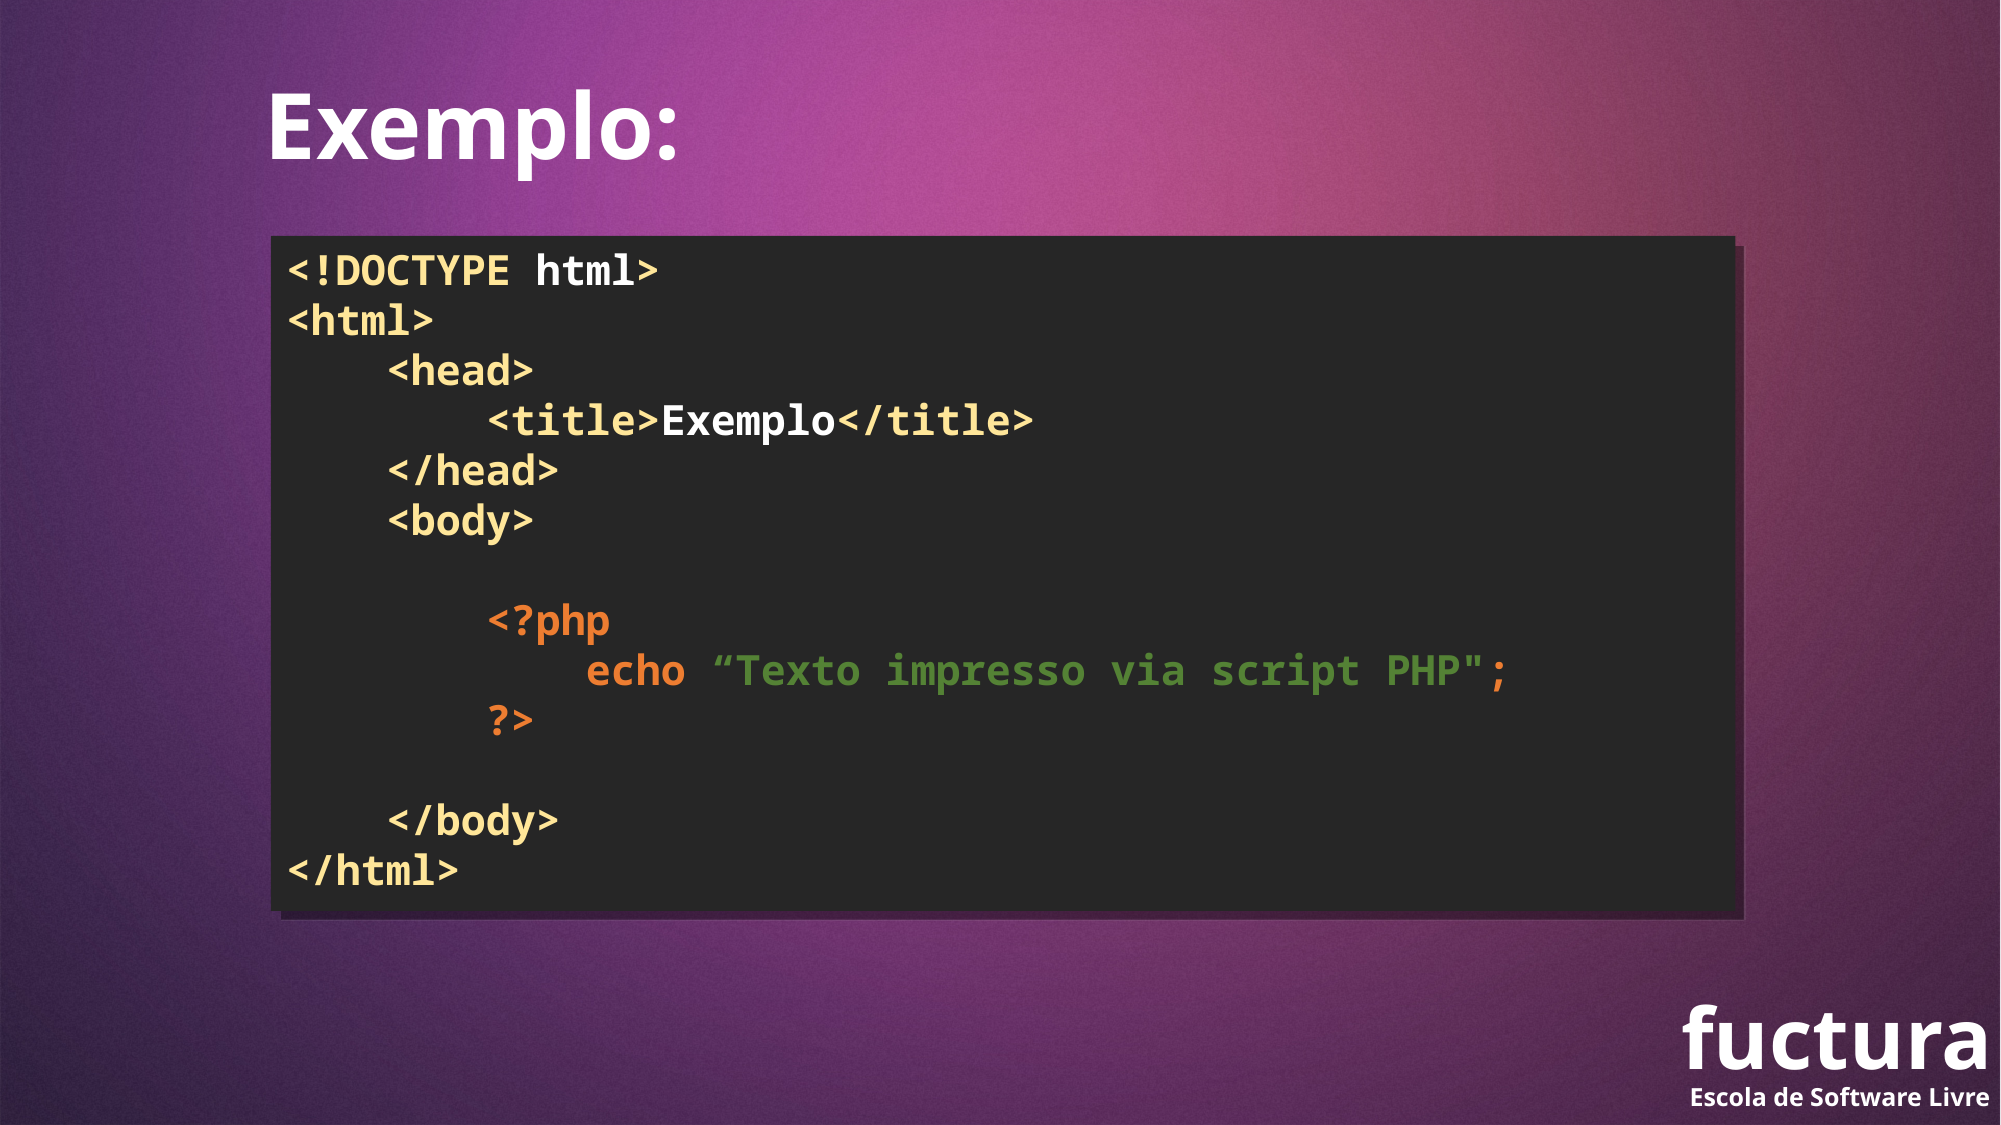

Exemplo:
<!DOCTYPE html>
<html>
 <head>
 <title>Exemplo</title>
 </head>
 <body>
 <?php
 echo “Texto impresso via script PHP";
 ?>
 </body>
</html>
fuctura
Escola de Software Livre